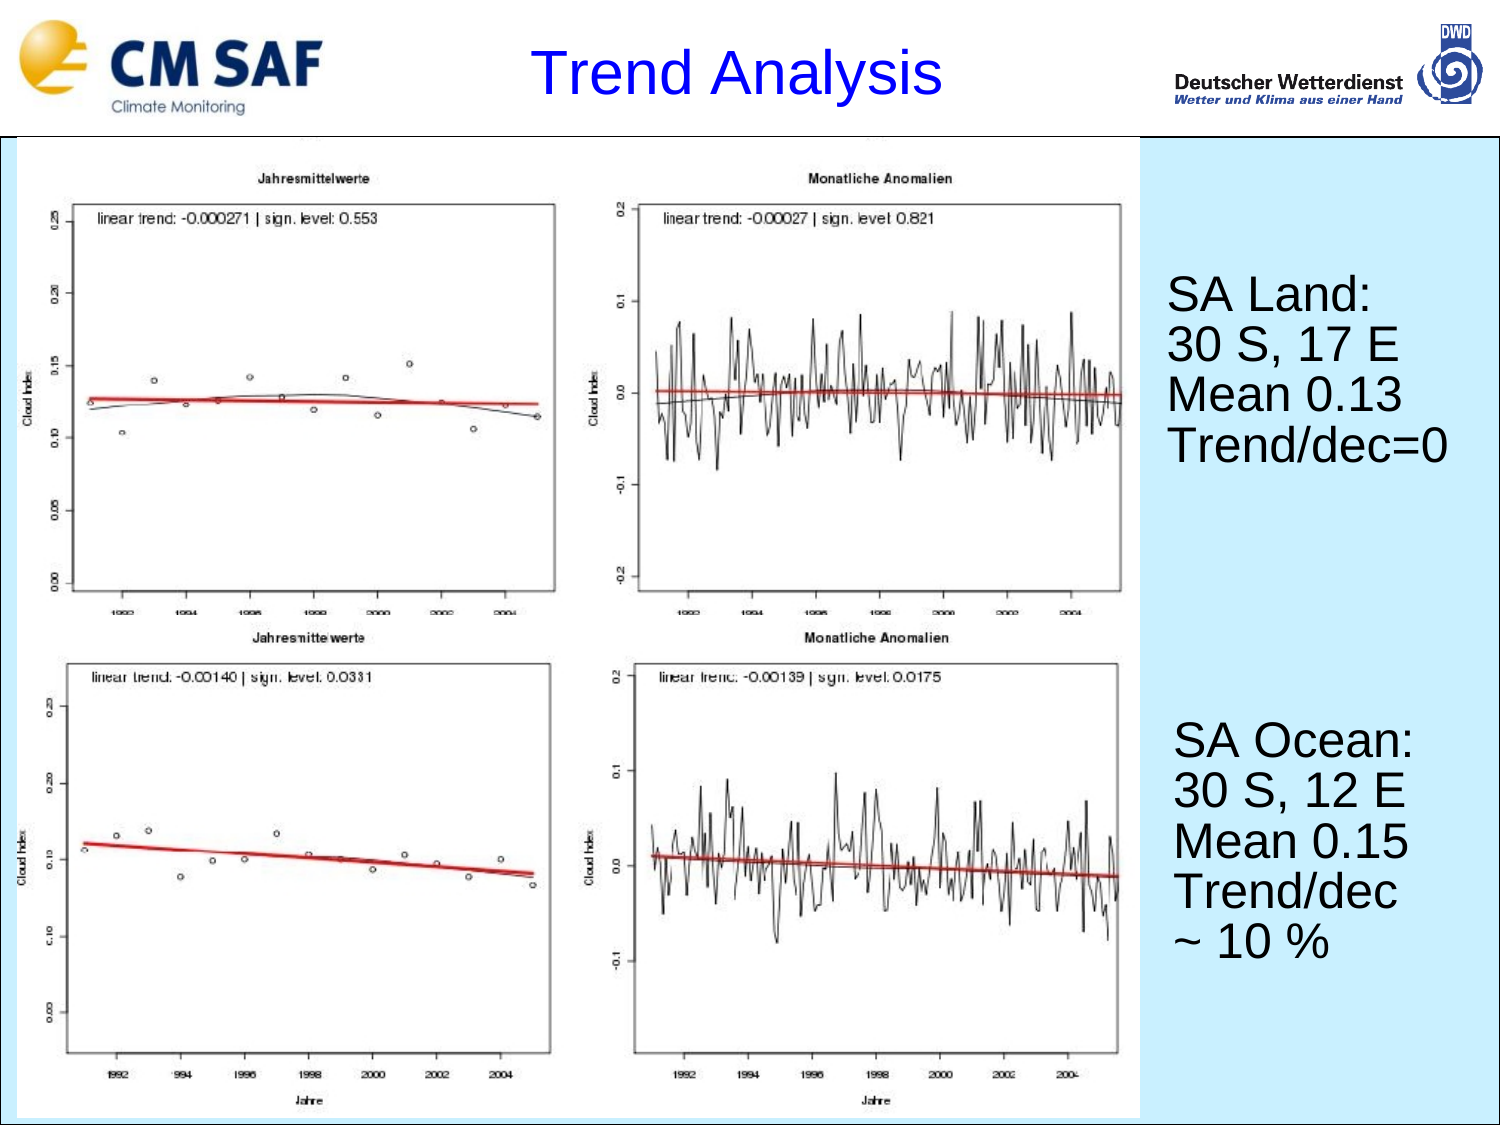

Trend Analysis
SA Land:
30 S, 17 E
Mean 0.13
Trend/dec=0
SA Ocean:
30 S, 12 E
Mean 0.15
Trend/dec
~ 10 %